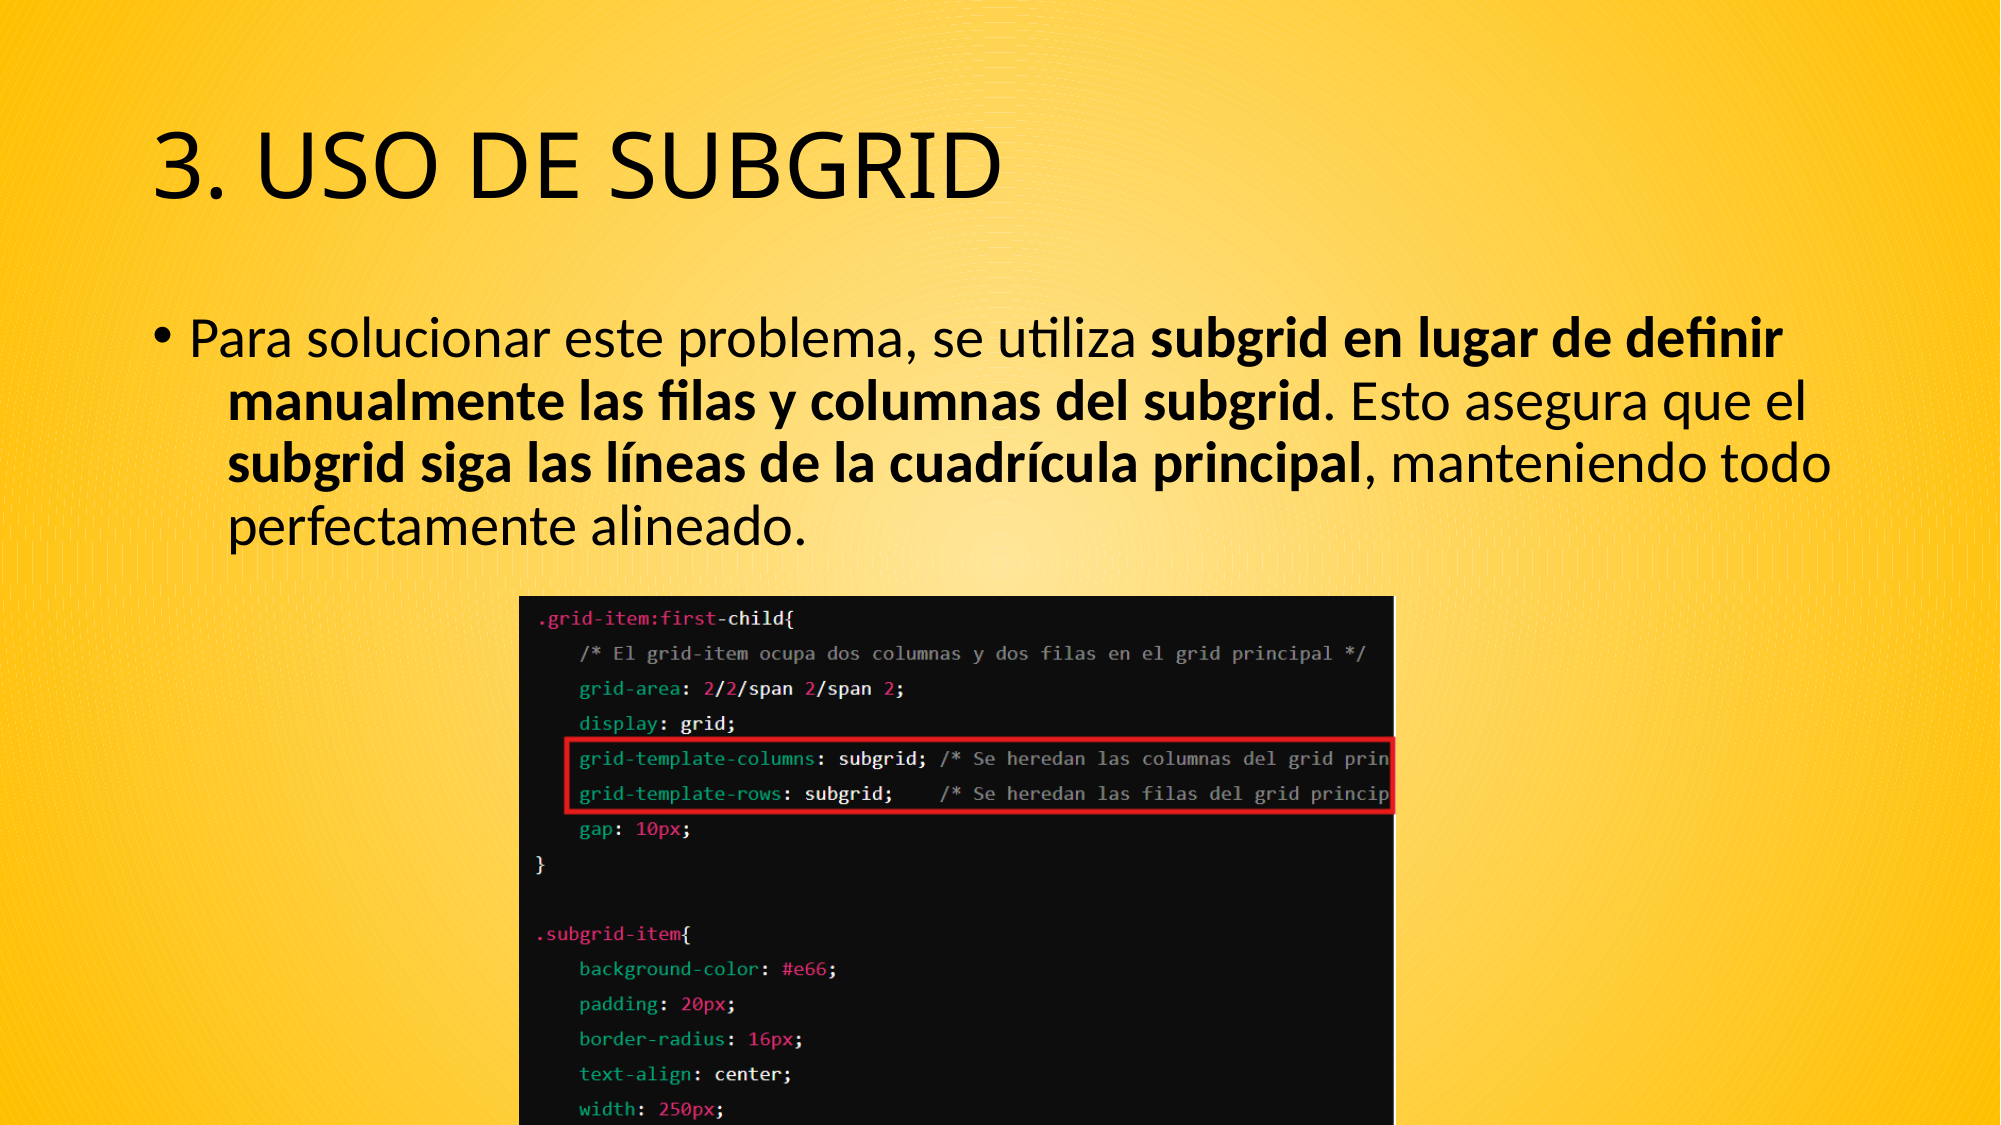

# 3. USO DE SUBGRID
Para solucionar este problema, se utiliza subgrid en lugar de definir manualmente las filas y columnas del subgrid. Esto asegura que el subgrid siga las líneas de la cuadrícula principal, manteniendo todo perfectamente alineado.